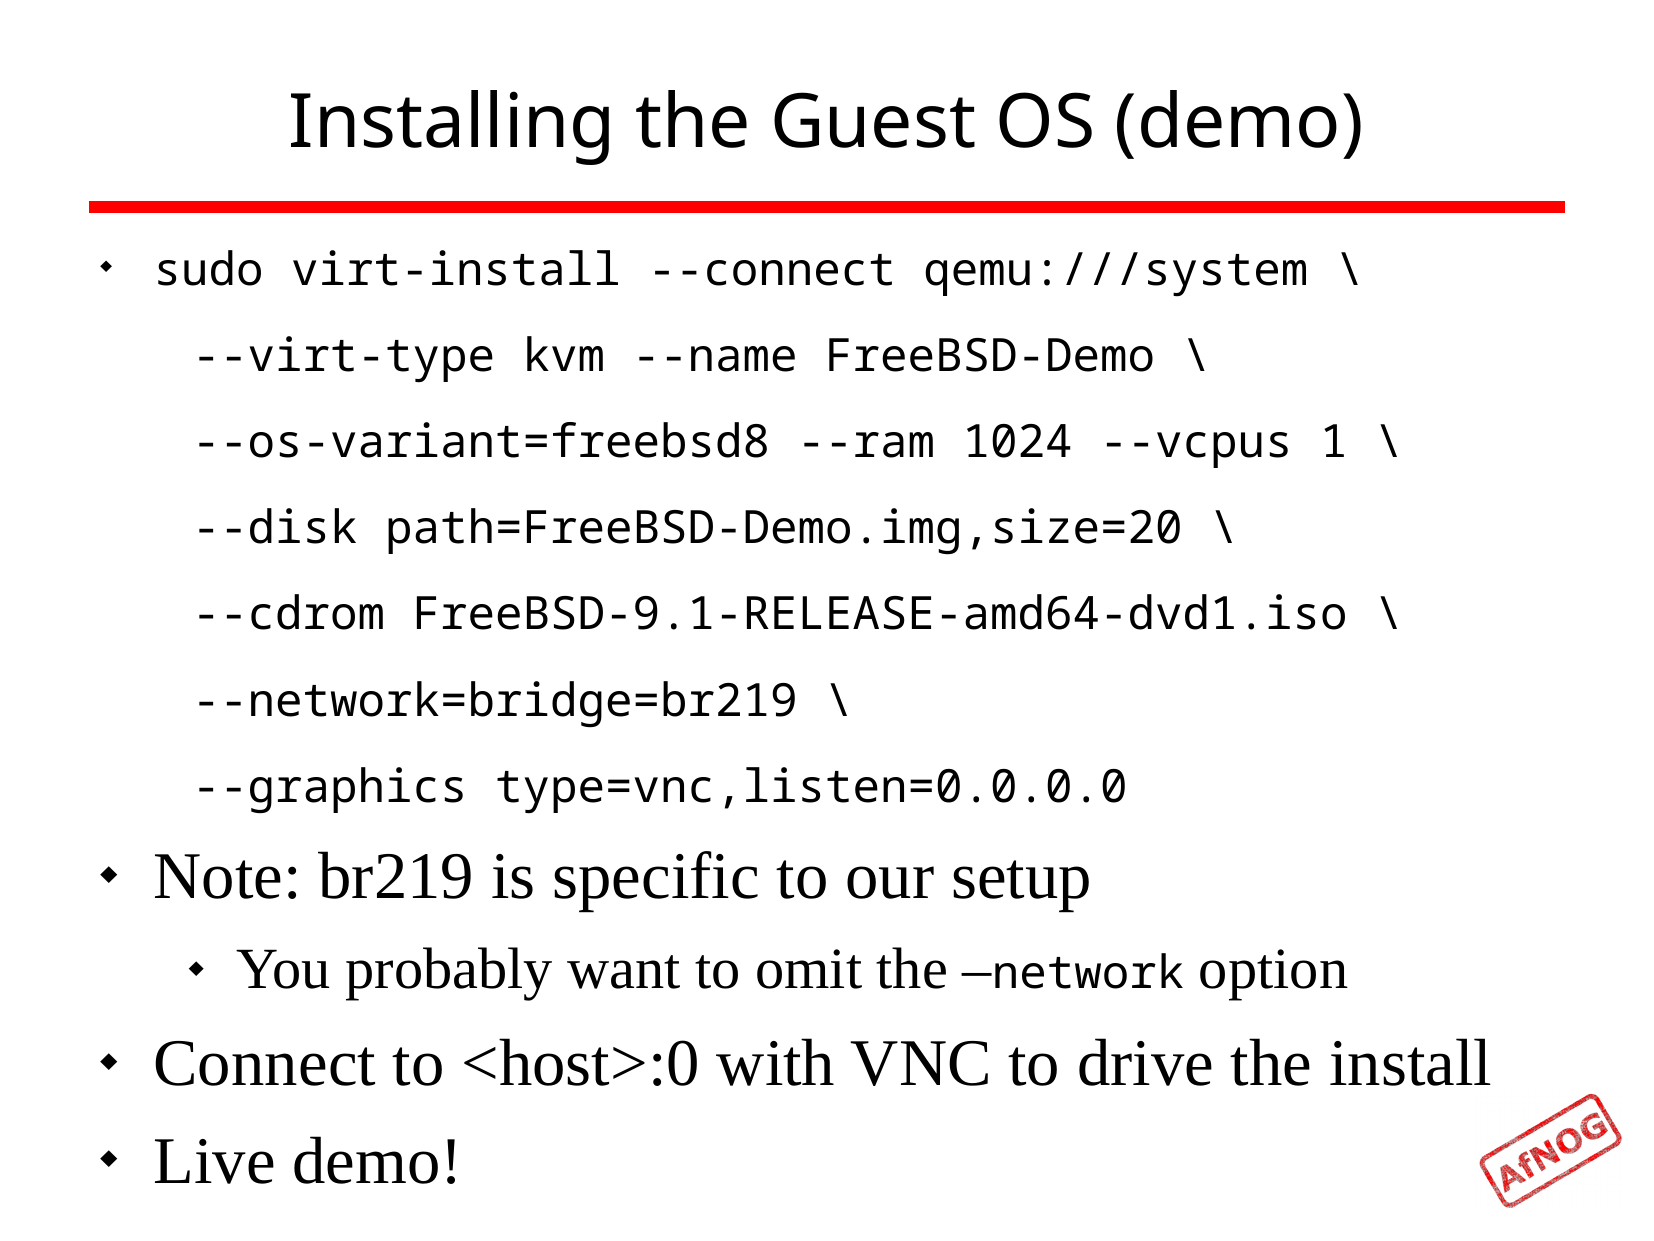

# Installing the Guest OS (demo)
sudo virt-install --connect qemu:///system \
 --virt-type kvm --name FreeBSD-Demo \
 --os-variant=freebsd8 --ram 1024 --vcpus 1 \
 --disk path=FreeBSD-Demo.img,size=20 \
 --cdrom FreeBSD-9.1-RELEASE-amd64-dvd1.iso \
 --network=bridge=br219 \
 --graphics type=vnc,listen=0.0.0.0
Note: br219 is specific to our setup
You probably want to omit the –network option
Connect to <host>:0 with VNC to drive the install
Live demo!